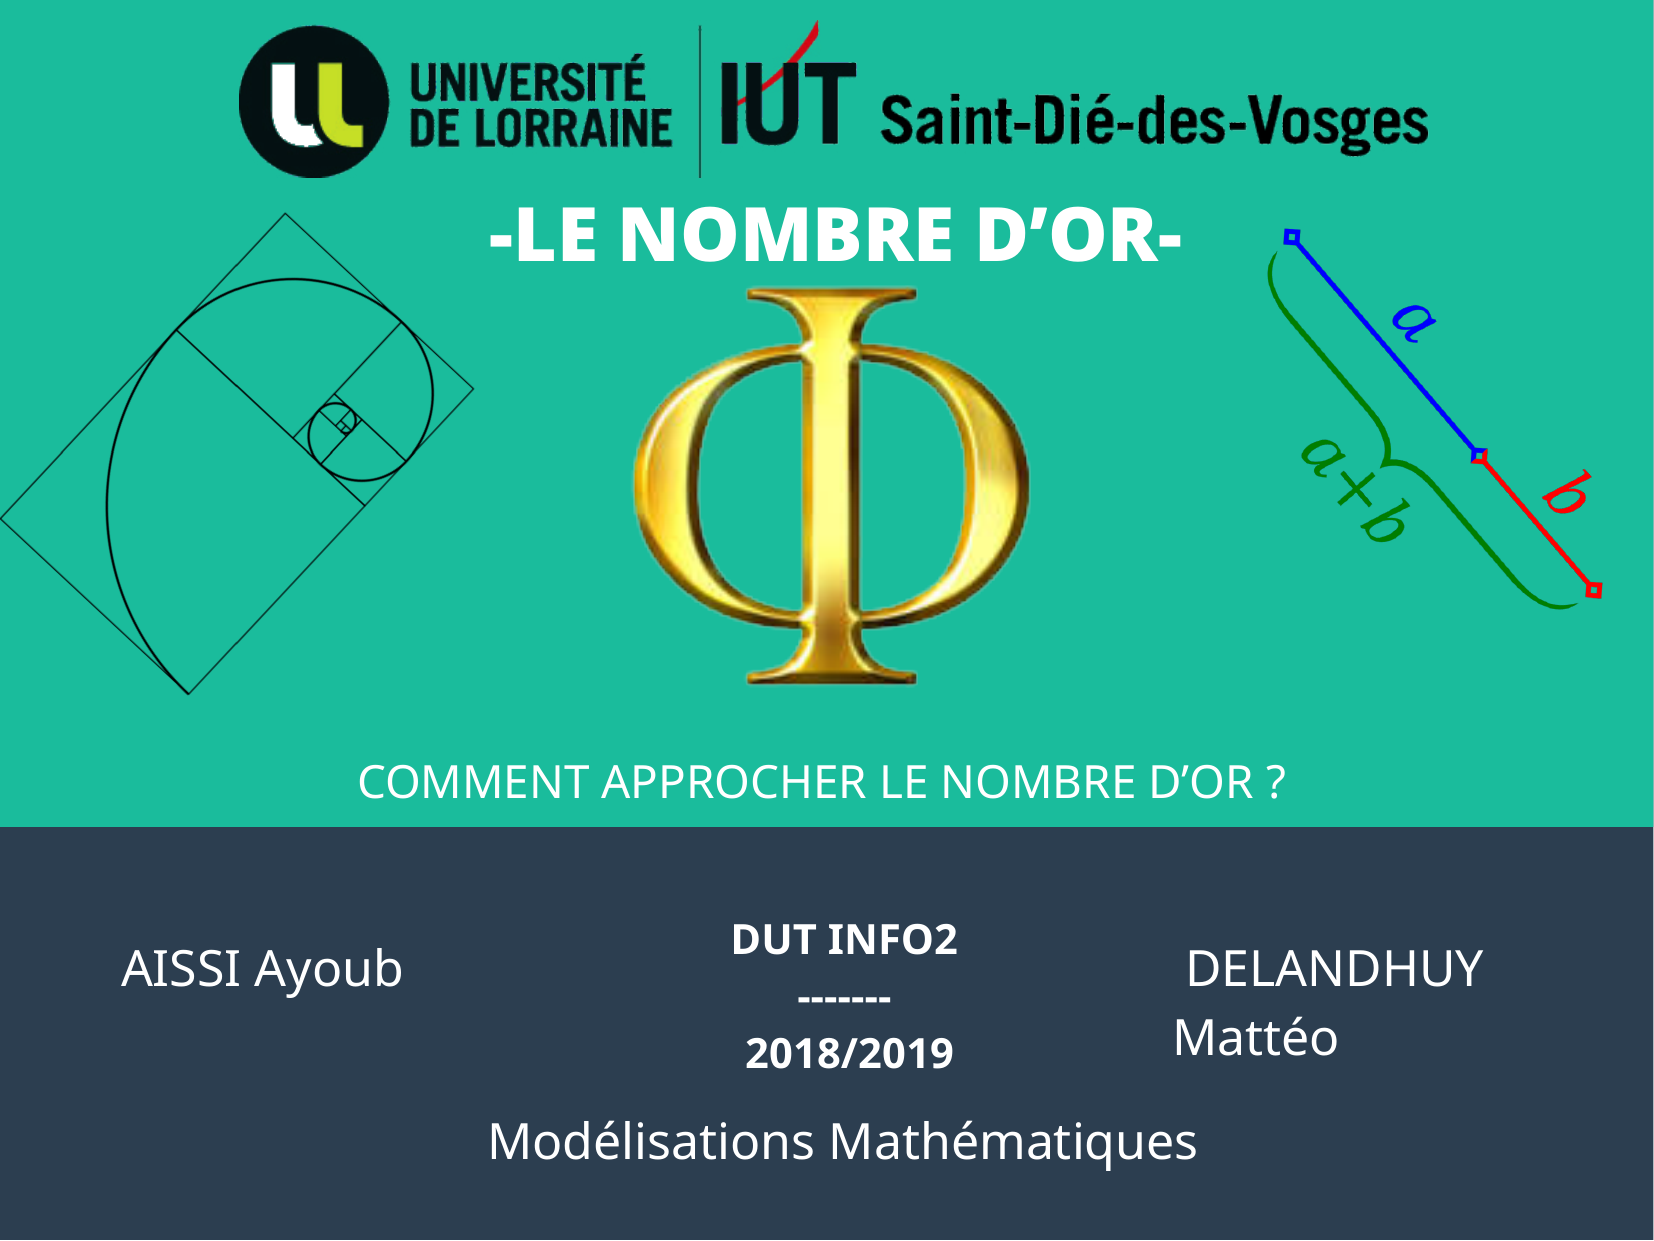

# -LE NOMBRE D’OR-
COMMENT APPROCHER LE NOMBRE D’OR ?
DUT INFO2
-------
 2018/2019
AISSI Ayoub
 DELANDHUY Mattéo
Modélisations Mathématiques